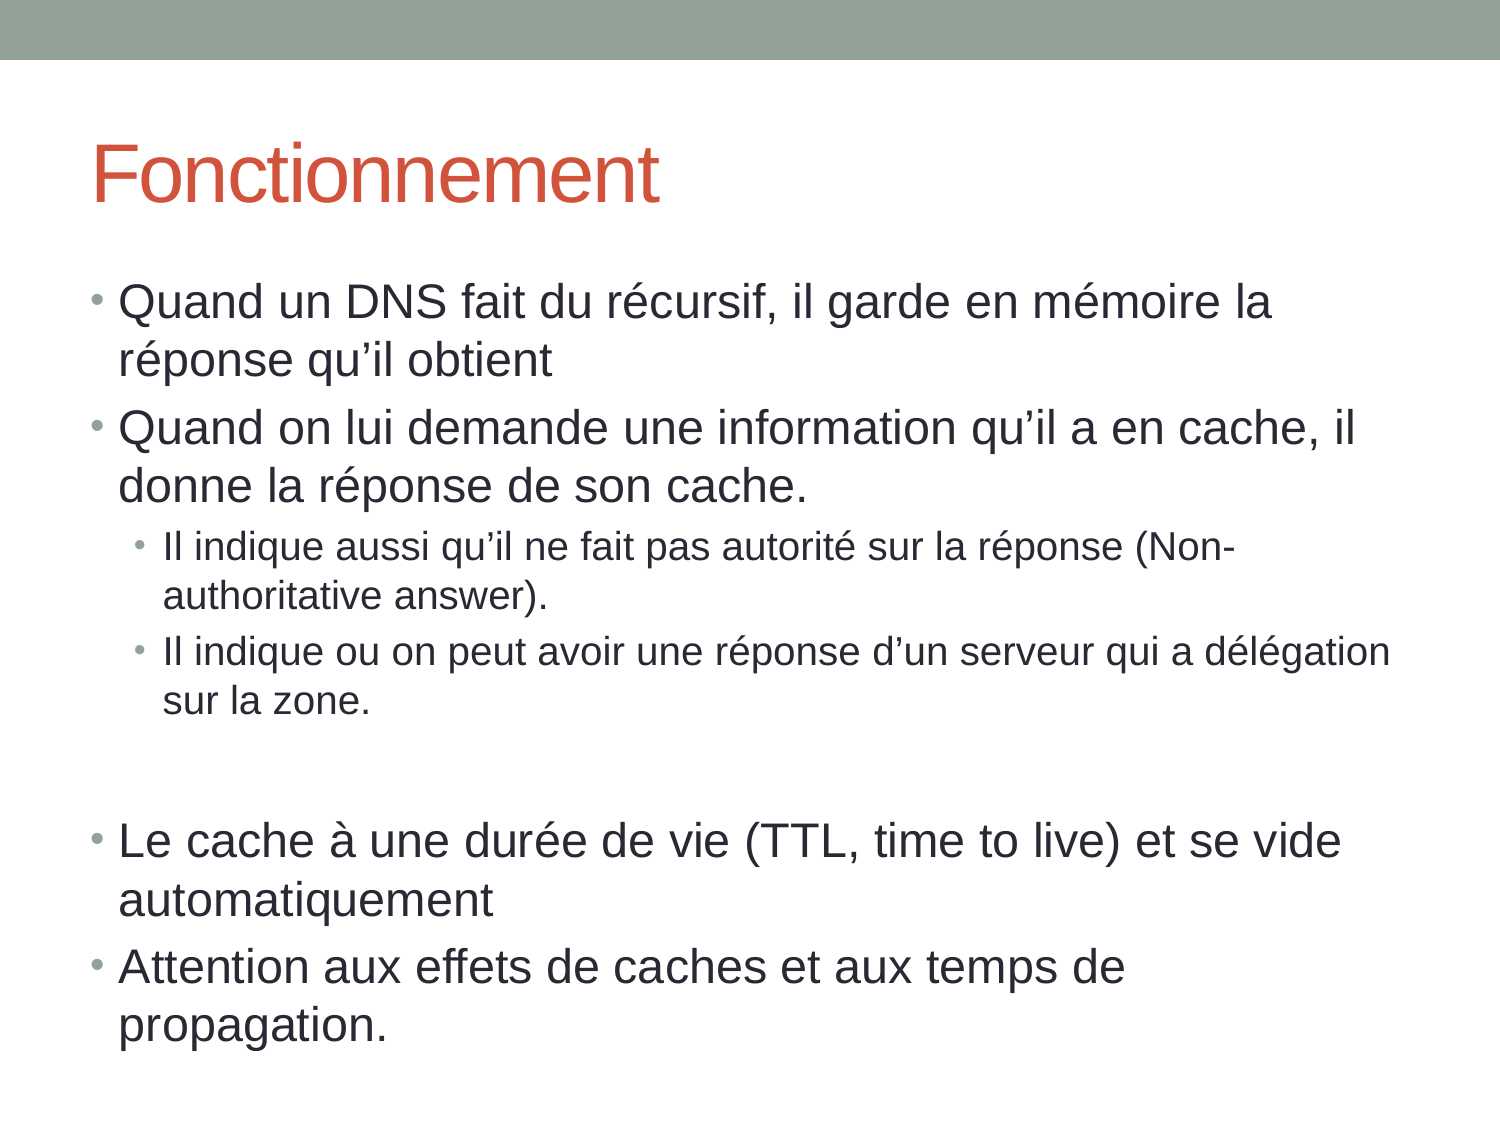

# Fonctionnement
Quand un DNS fait du récursif, il garde en mémoire la réponse qu’il obtient
Quand on lui demande une information qu’il a en cache, il donne la réponse de son cache.
Il indique aussi qu’il ne fait pas autorité sur la réponse (Non-authoritative answer).
Il indique ou on peut avoir une réponse d’un serveur qui a délégation sur la zone.
Le cache à une durée de vie (TTL, time to live) et se vide automatiquement
Attention aux effets de caches et aux temps de propagation.